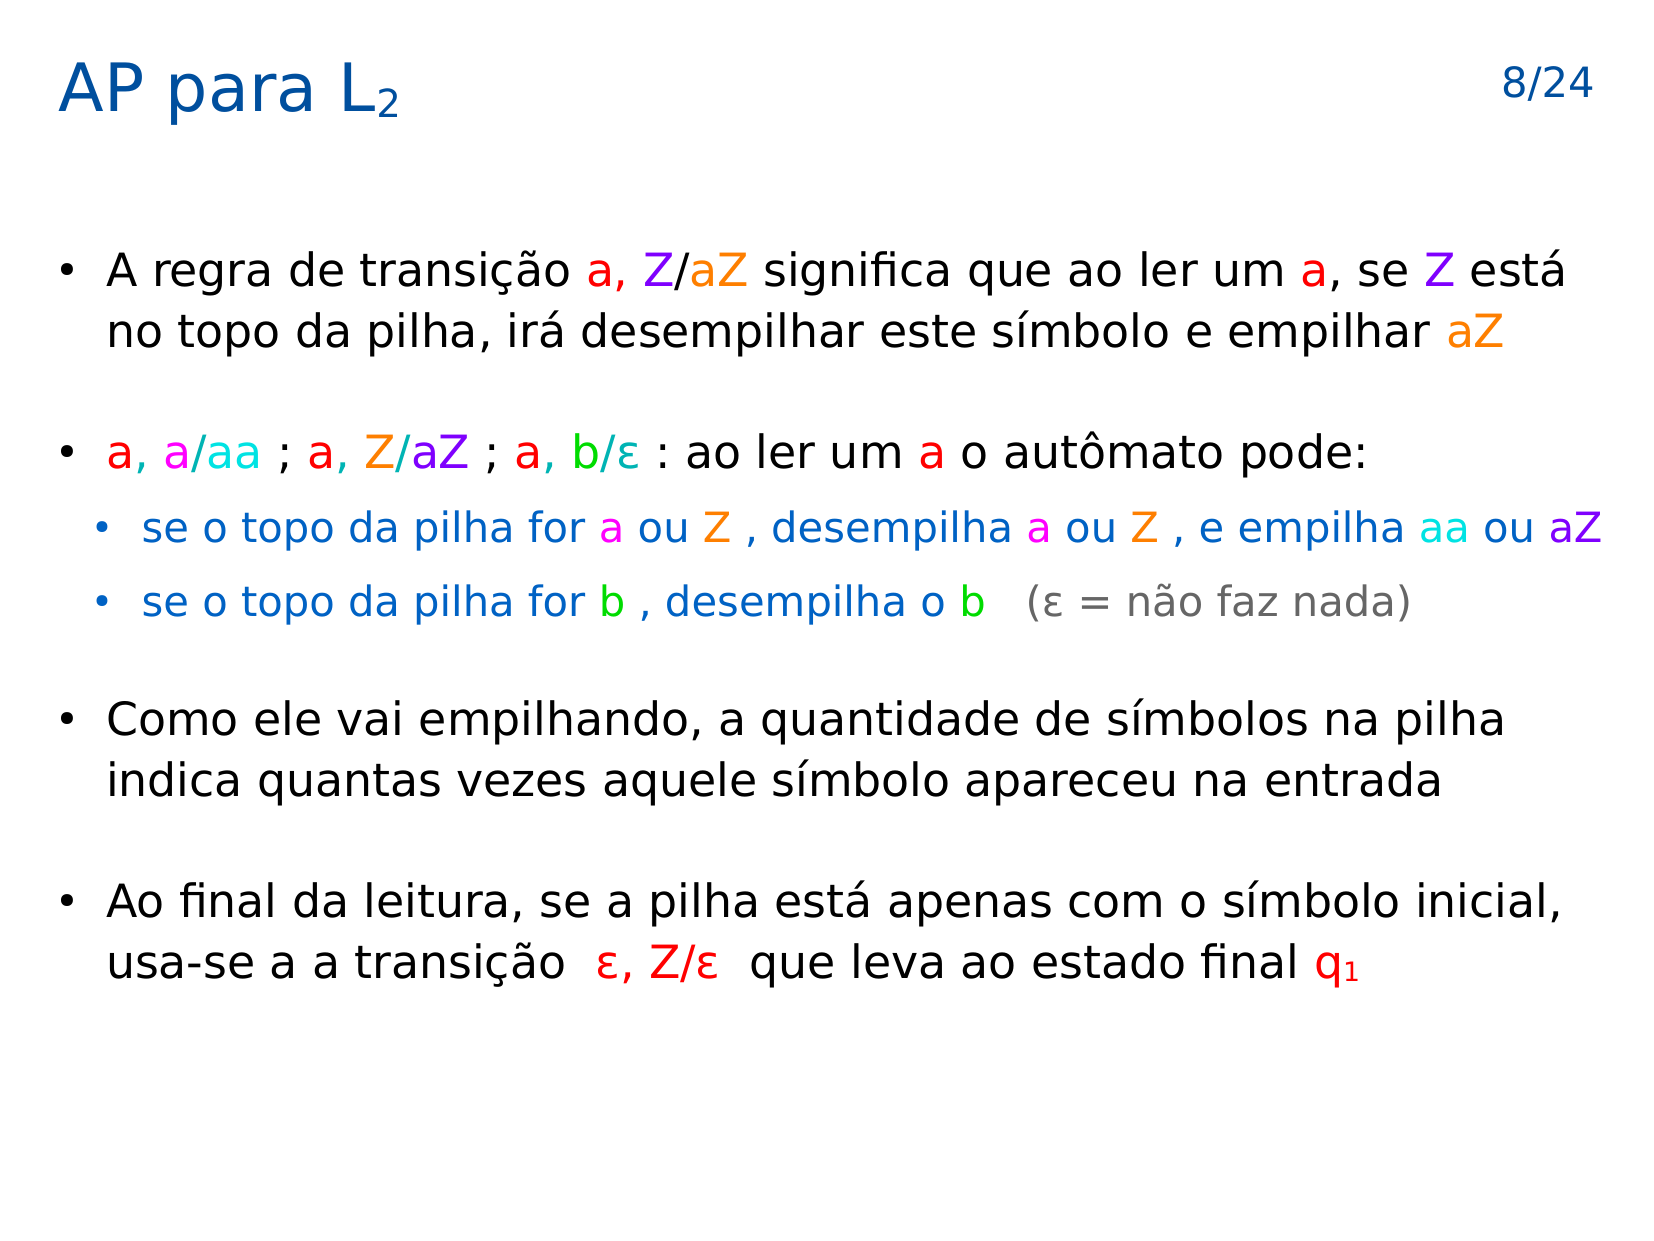

# AP para L2
8
A regra de transição a, Z/aZ significa que ao ler um a, se Z está no topo da pilha, irá desempilhar este símbolo e empilhar aZ
a, a/aa ; a, Z/aZ ; a, b/ε : ao ler um a o autômato pode:
se o topo da pilha for a ou Z , desempilha a ou Z , e empilha aa ou aZ
se o topo da pilha for b , desempilha o b (ε = não faz nada)
Como ele vai empilhando, a quantidade de símbolos na pilha indica quantas vezes aquele símbolo apareceu na entrada
Ao final da leitura, se a pilha está apenas com o símbolo inicial, usa-se a a transição ε, Z/ε que leva ao estado final q1